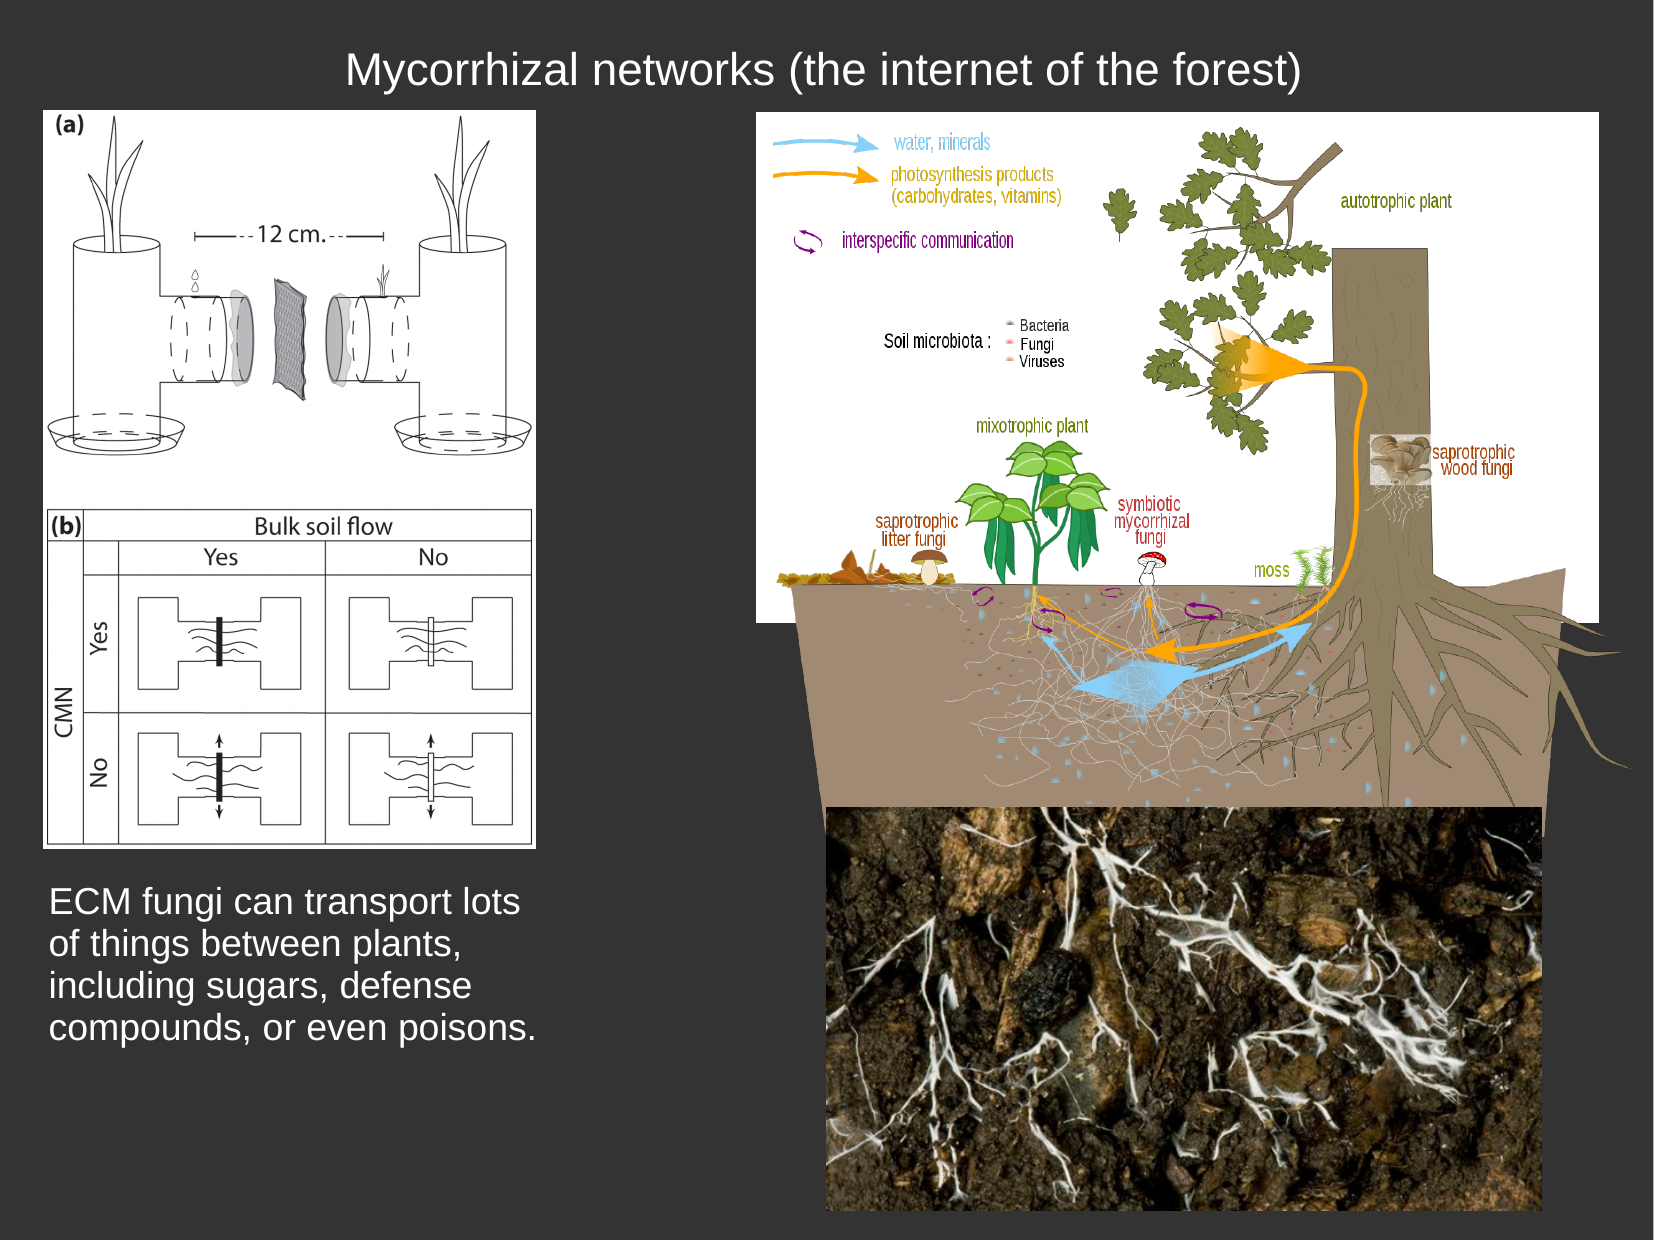

Mycorrhizal networks (the internet of the forest)
ECM fungi can transport lots of things between plants, including sugars, defense compounds, or even poisons.